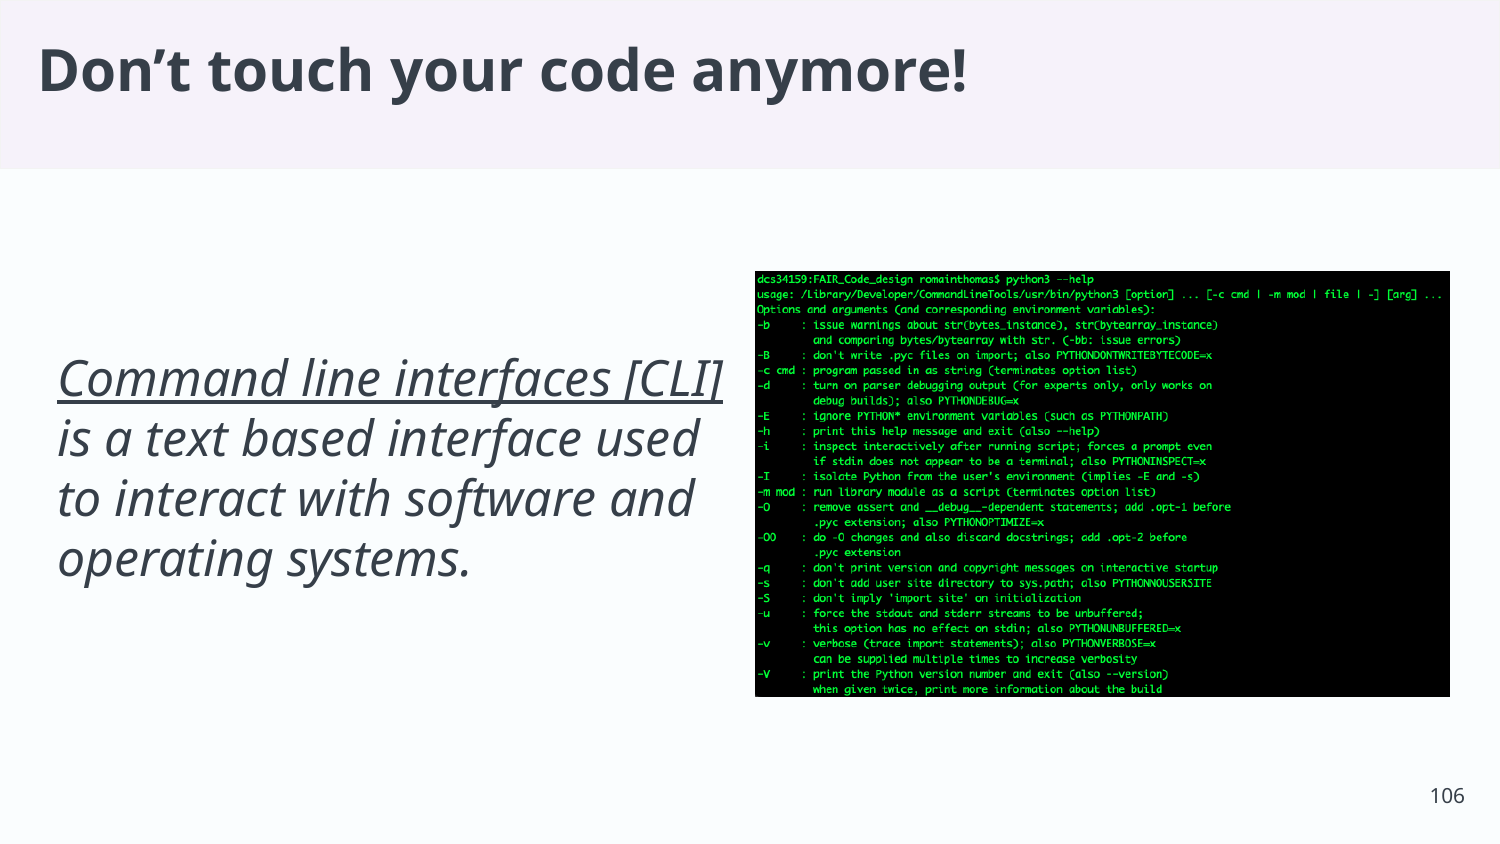

# Don’t touch your code anymore!
Command line interfaces [CLI] is a text based interface used to interact with software and operating systems.